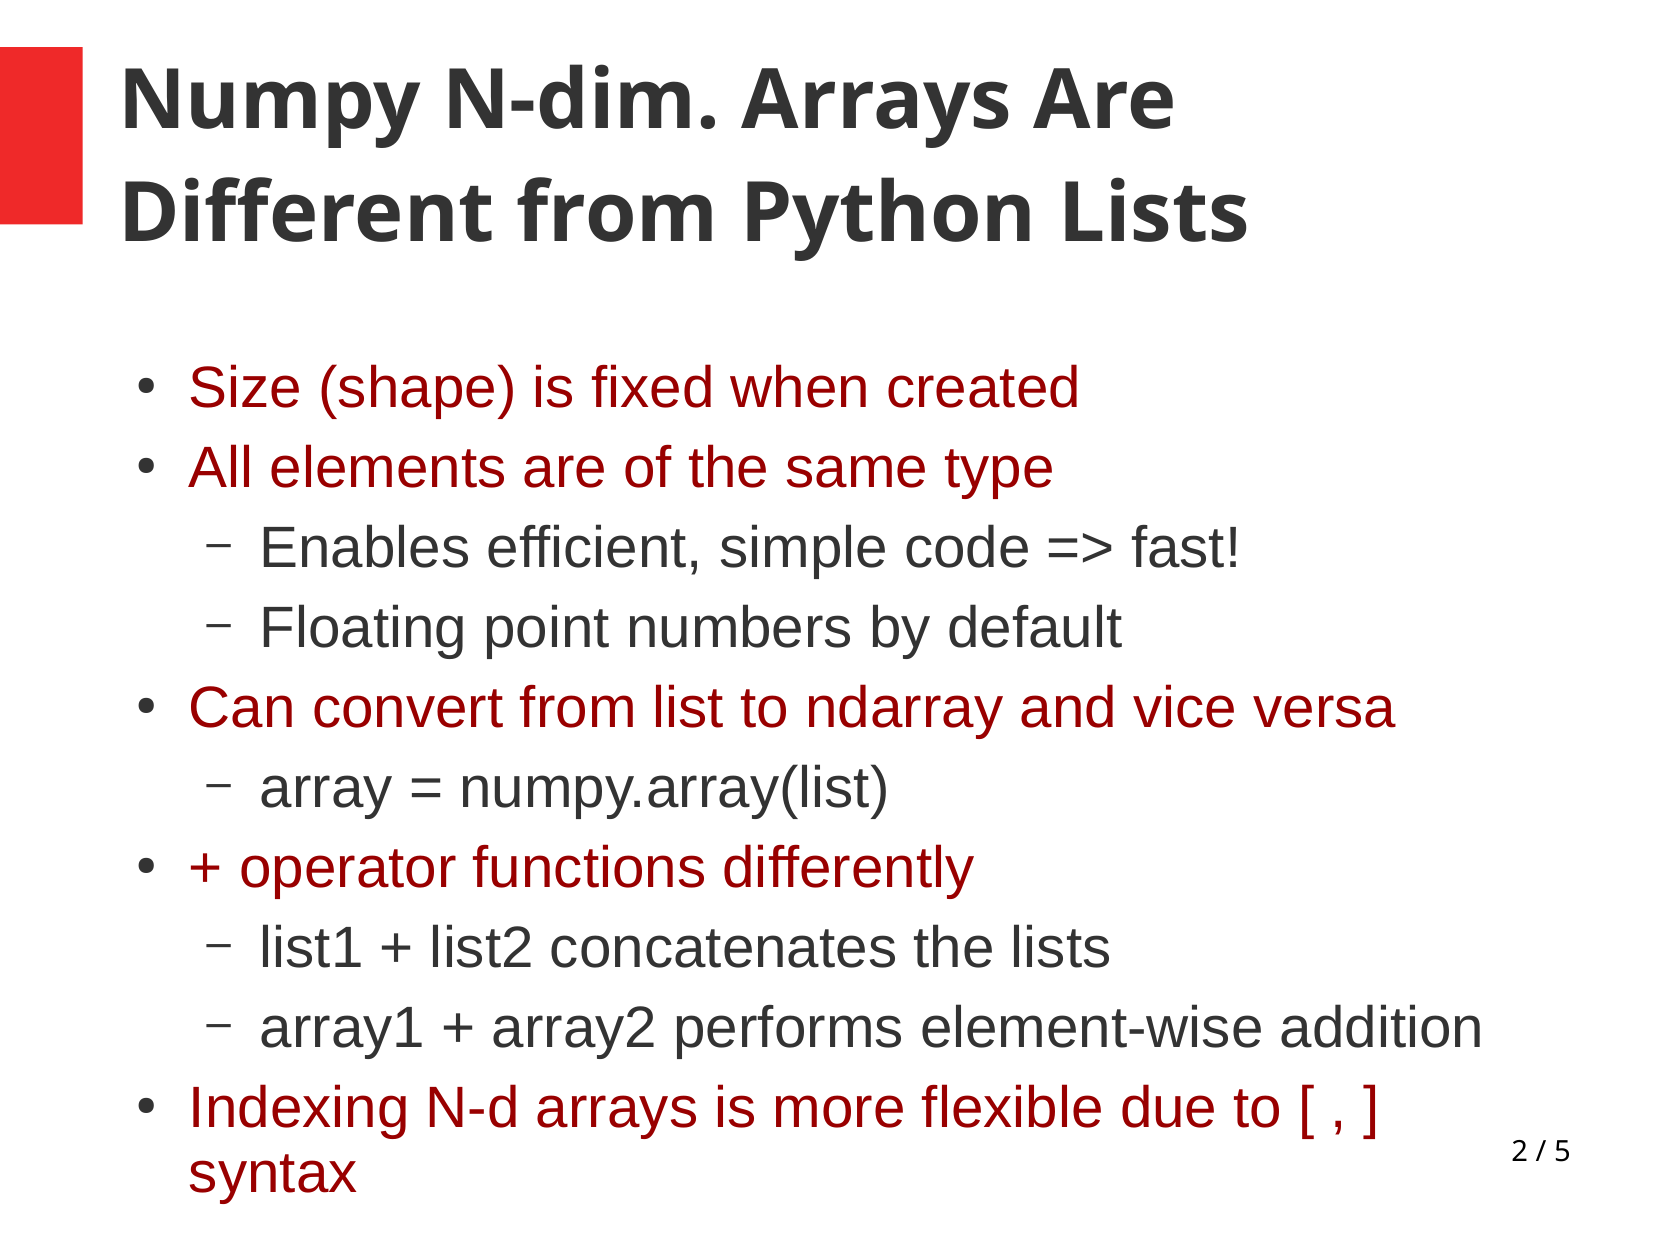

# Numpy N-dim. Arrays Are Different from Python Lists
Size (shape) is fixed when created
All elements are of the same type
Enables efficient, simple code => fast!
Floating point numbers by default
Can convert from list to ndarray and vice versa
array = numpy.array(list)
+ operator functions differently
list1 + list2 concatenates the lists
array1 + array2 performs element-wise addition
Indexing N-d arrays is more flexible due to [ , ] syntax
2